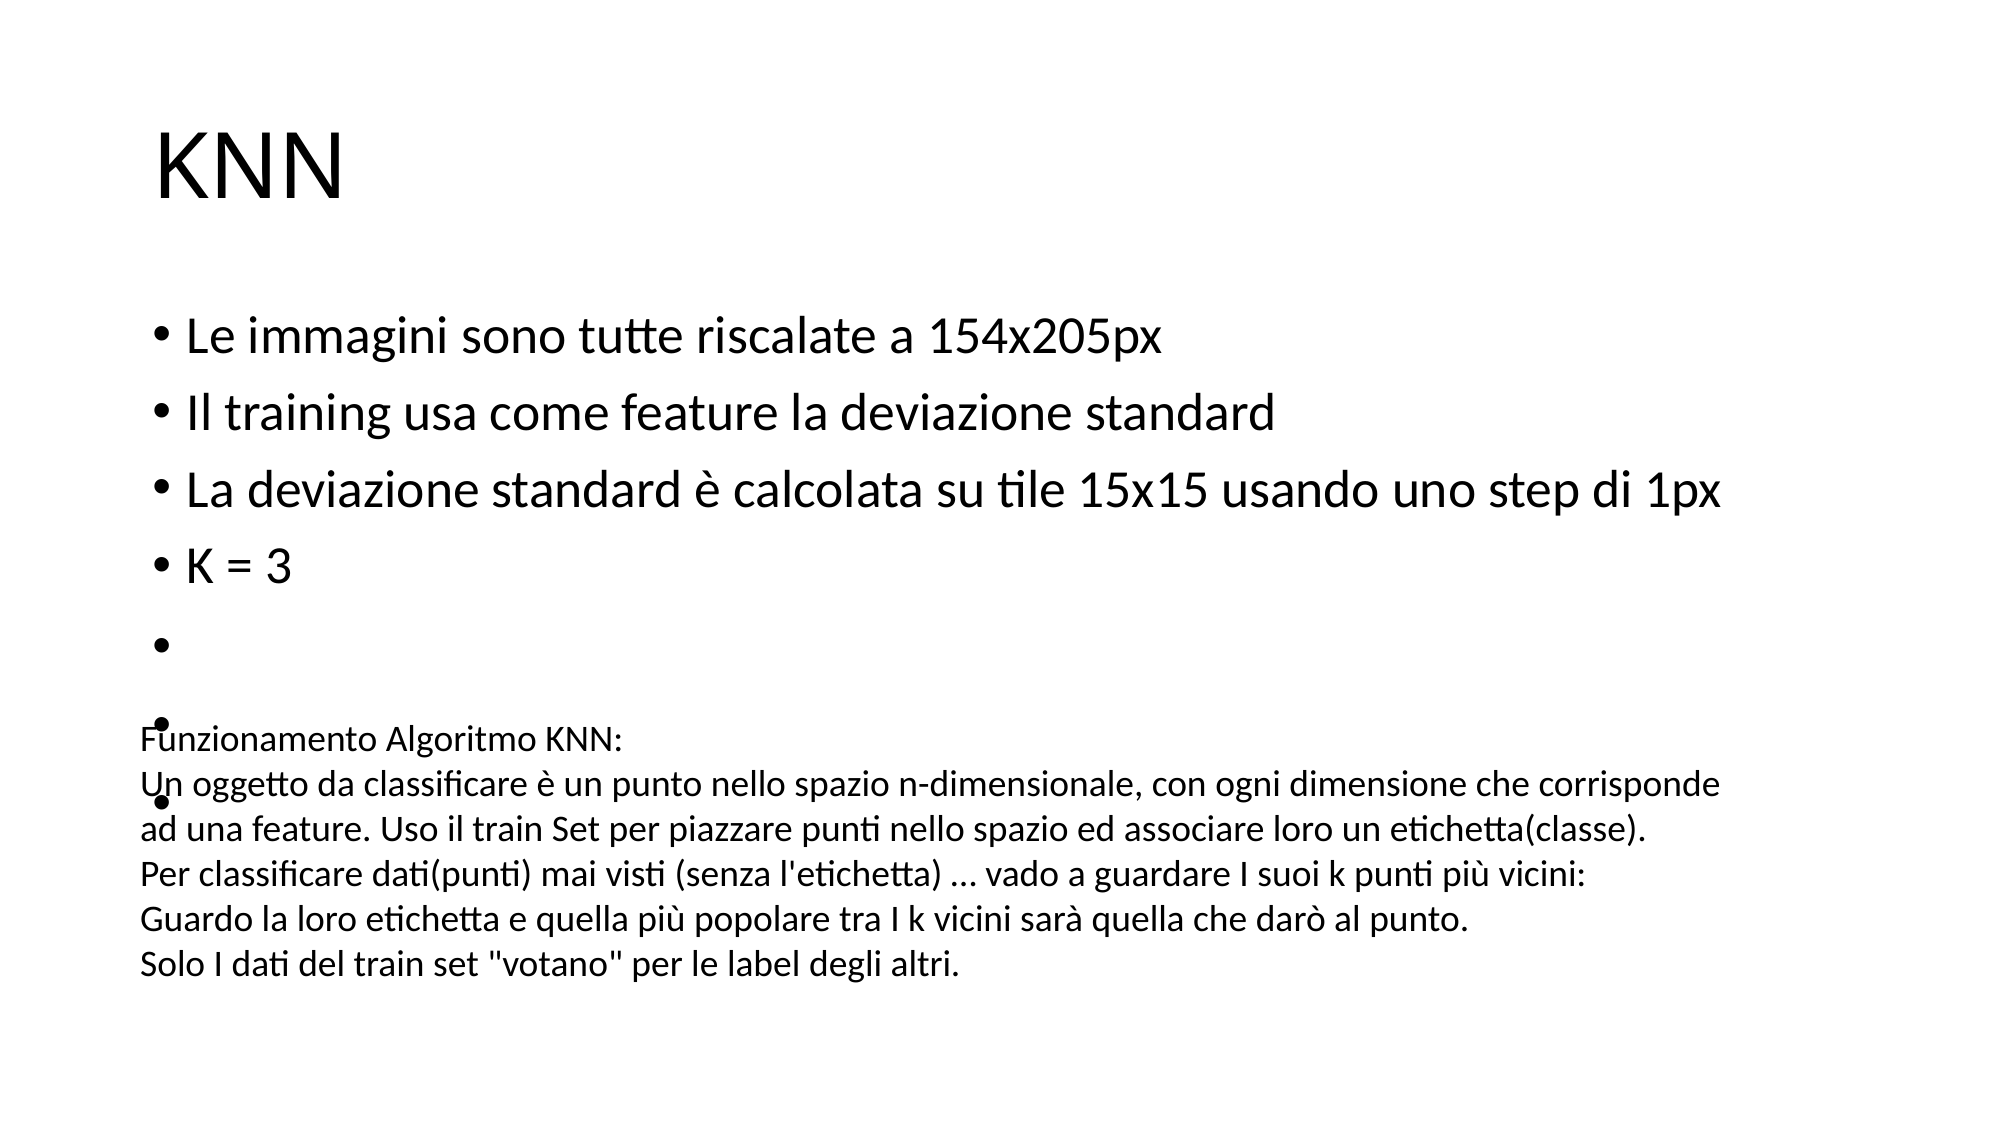

# KNN
Le immagini sono tutte riscalate a 154x205px
Il training usa come feature la deviazione standard
La deviazione standard è calcolata su tile 15x15 usando uno step di 1px
K = 3
Funzionamento Algoritmo KNN:
Un oggetto da classificare è un punto nello spazio n-dimensionale, con ogni dimensione che corrisponde ad una feature. Uso il train Set per piazzare punti nello spazio ed associare loro un etichetta(classe).
Per classificare dati(punti) mai visti (senza l'etichetta) … vado a guardare I suoi k punti più vicini:
Guardo la loro etichetta e quella più popolare tra I k vicini sarà quella che darò al punto.
Solo I dati del train set "votano" per le label degli altri.